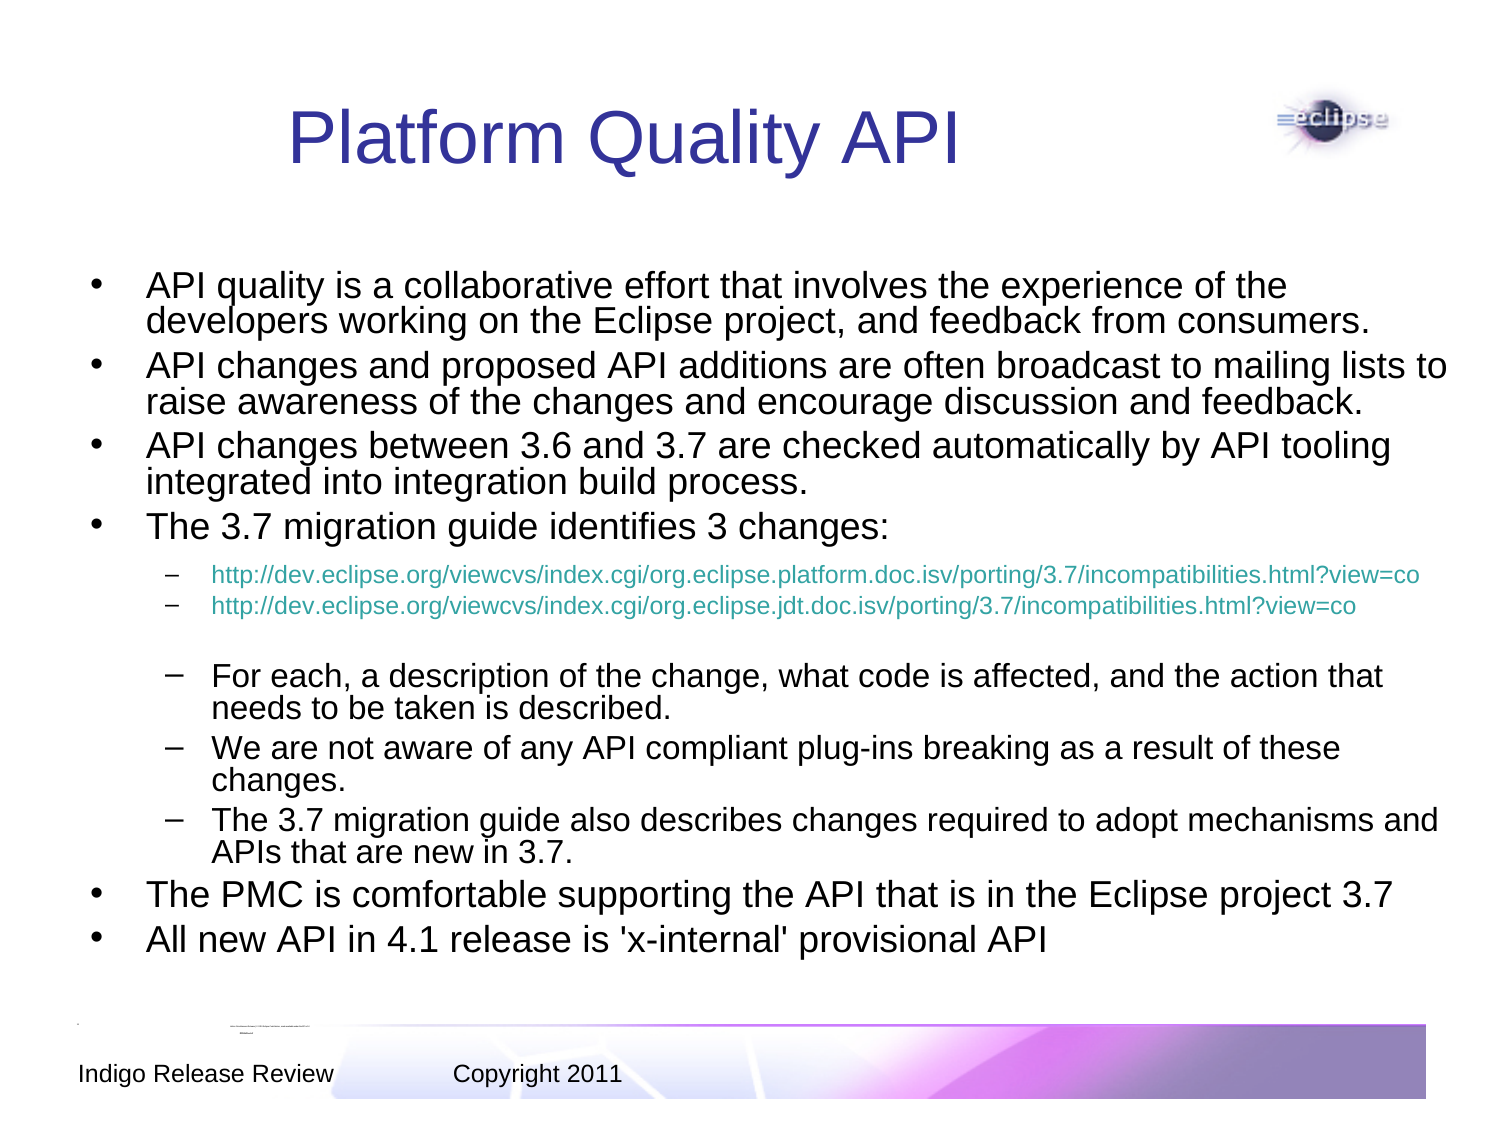

# Platform Quality API
API quality is a collaborative effort that involves the experience of the developers working on the Eclipse project, and feedback from consumers.
API changes and proposed API additions are often broadcast to mailing lists to raise awareness of the changes and encourage discussion and feedback.
API changes between 3.6 and 3.7 are checked automatically by API tooling integrated into integration build process.
The 3.7 migration guide identifies 3 changes:
http://dev.eclipse.org/viewcvs/index.cgi/org.eclipse.platform.doc.isv/porting/3.7/incompatibilities.html?view=co
http://dev.eclipse.org/viewcvs/index.cgi/org.eclipse.jdt.doc.isv/porting/3.7/incompatibilities.html?view=co
For each, a description of the change, what code is affected, and the action that needs to be taken is described.
We are not aware of any API compliant plug-ins breaking as a result of these changes.
The 3.7 migration guide also describes changes required to adopt mechanisms and APIs that are new in 3.7.
The PMC is comfortable supporting the API that is in the Eclipse project 3.7
All new API in 4.1 release is 'x-internal' provisional API
13
Copyright 2011